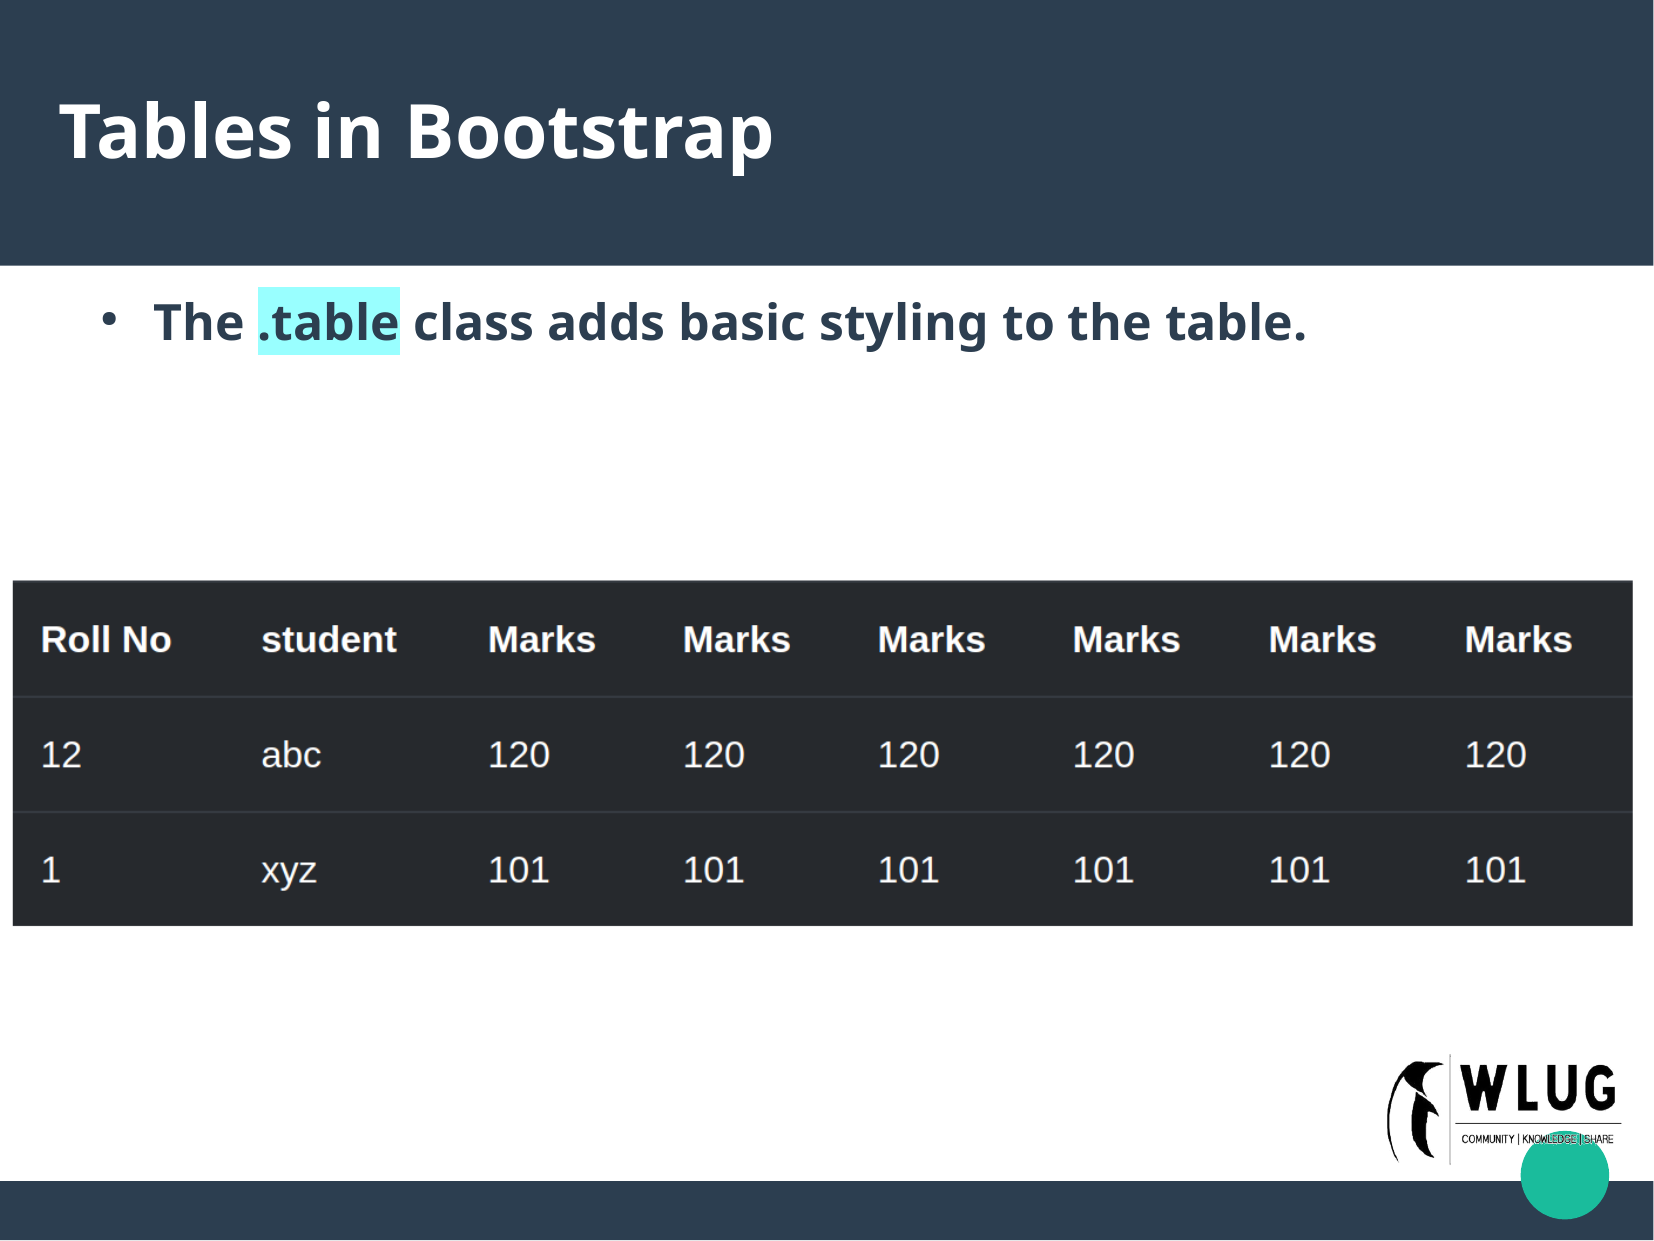

# Tables in Bootstrap
The .table class adds basic styling to the table.